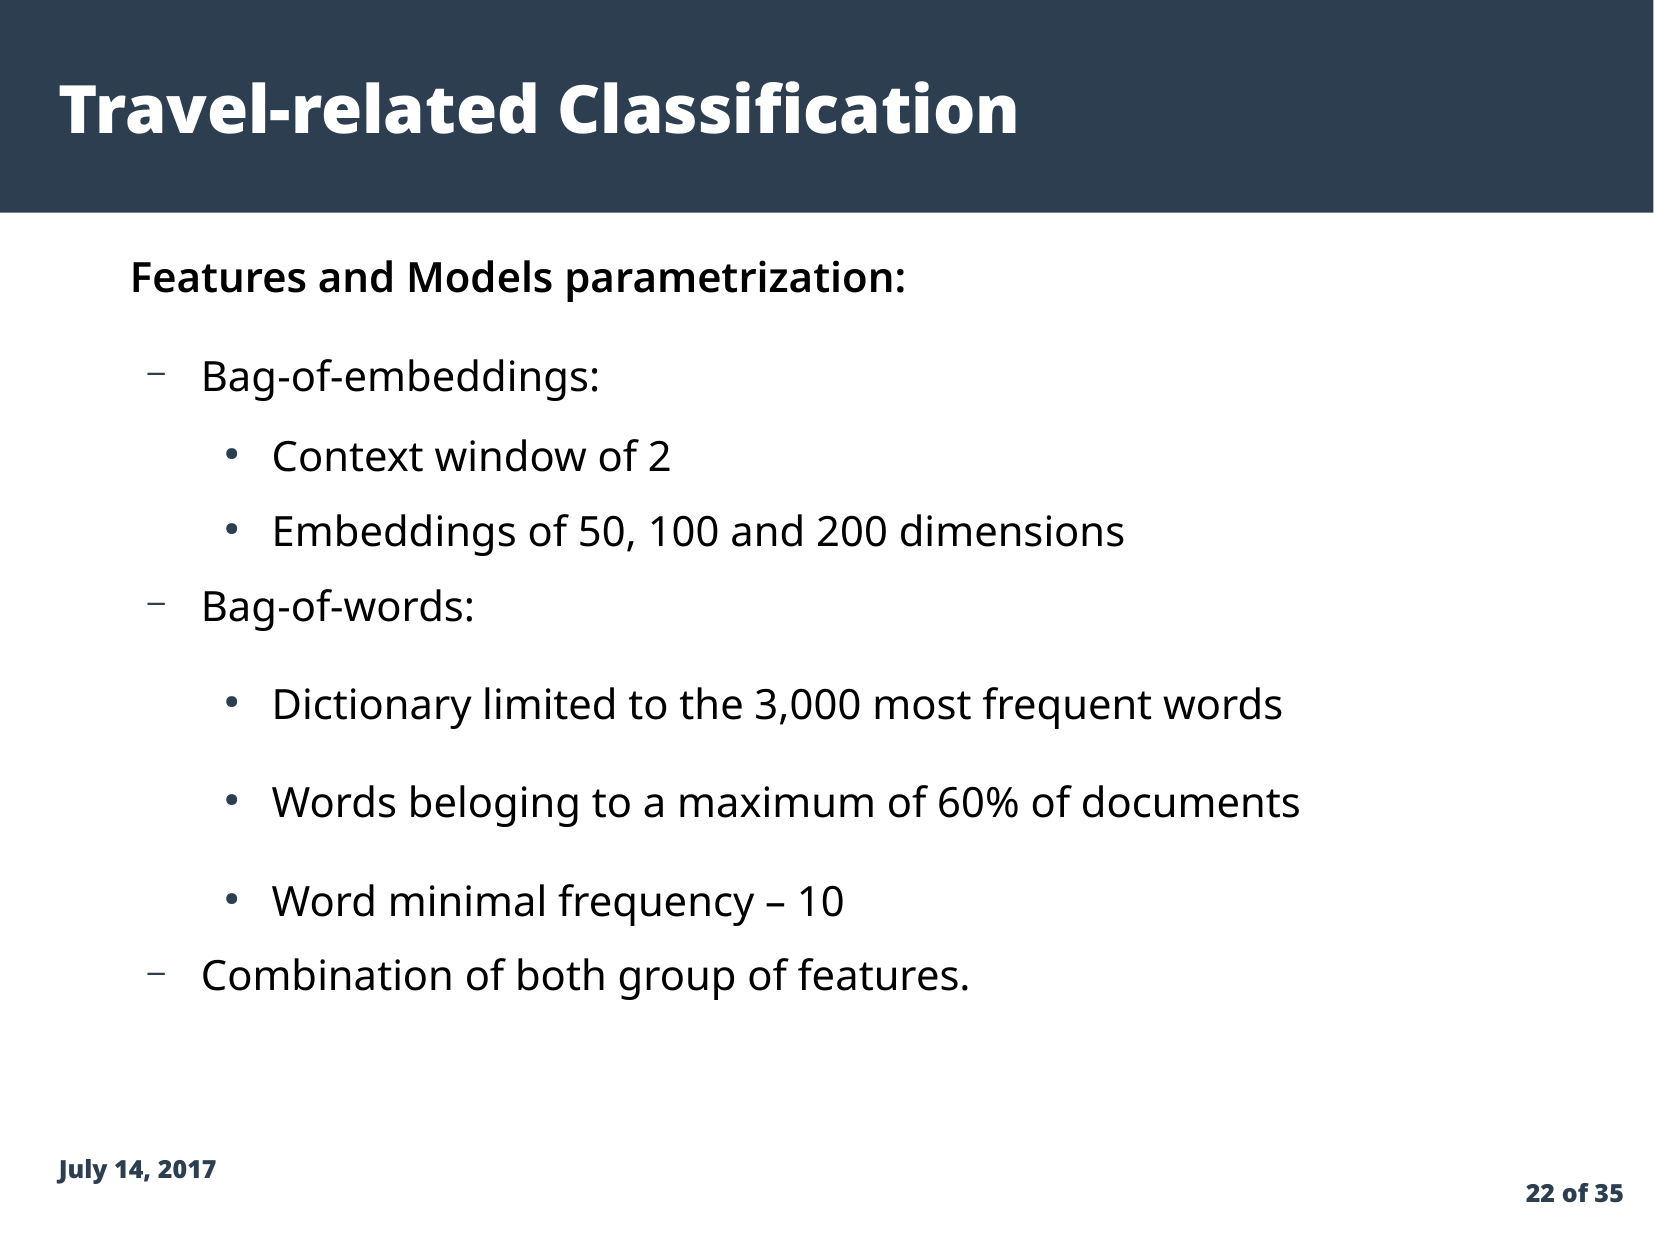

# Travel-related Classification
Features and Models parametrization:
Bag-of-embeddings:
Context window of 2
Embeddings of 50, 100 and 200 dimensions
Bag-of-words:
Dictionary limited to the 3,000 most frequent words
Words beloging to a maximum of 60% of documents
Word minimal frequency – 10
Combination of both group of features.
July 14, 2017
22